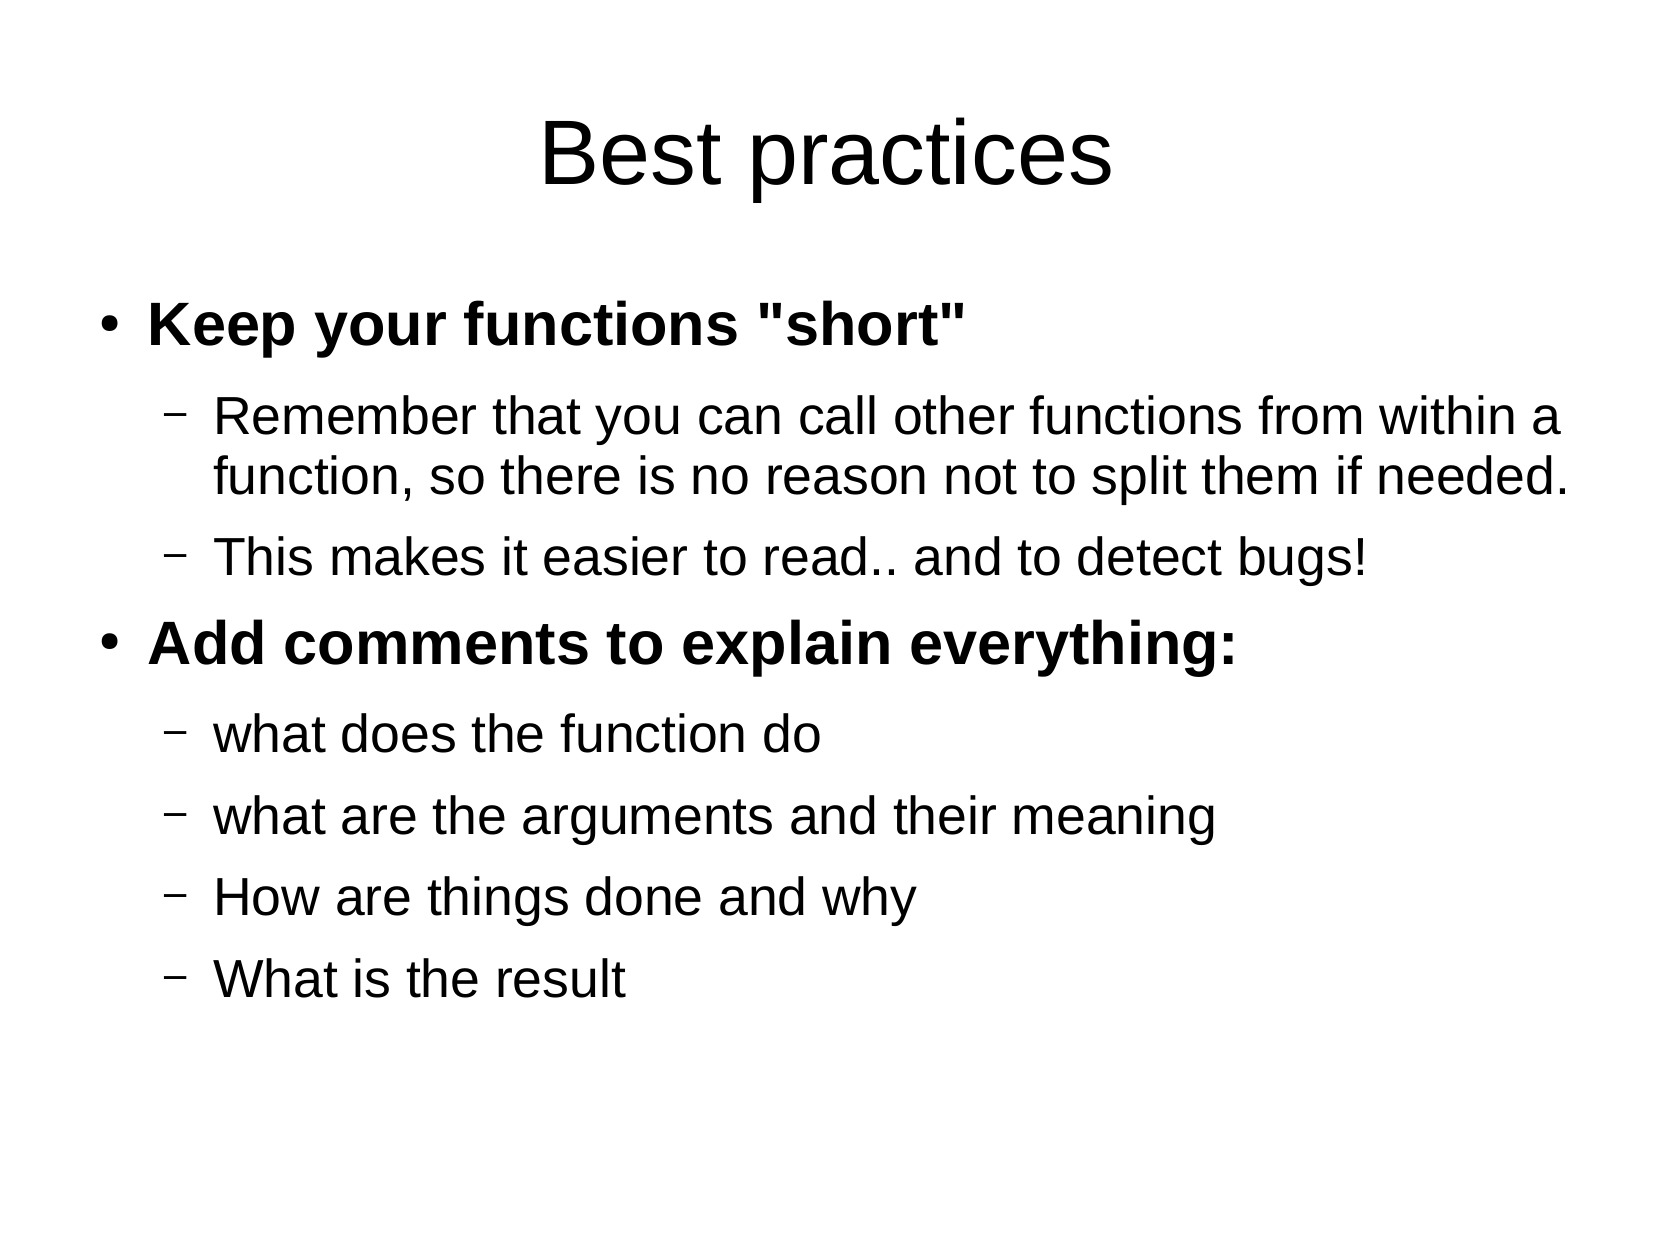

# Best practices
Keep your functions "short"
Remember that you can call other functions from within a function, so there is no reason not to split them if needed.
This makes it easier to read.. and to detect bugs!
Add comments to explain everything:
what does the function do
what are the arguments and their meaning
How are things done and why
What is the result